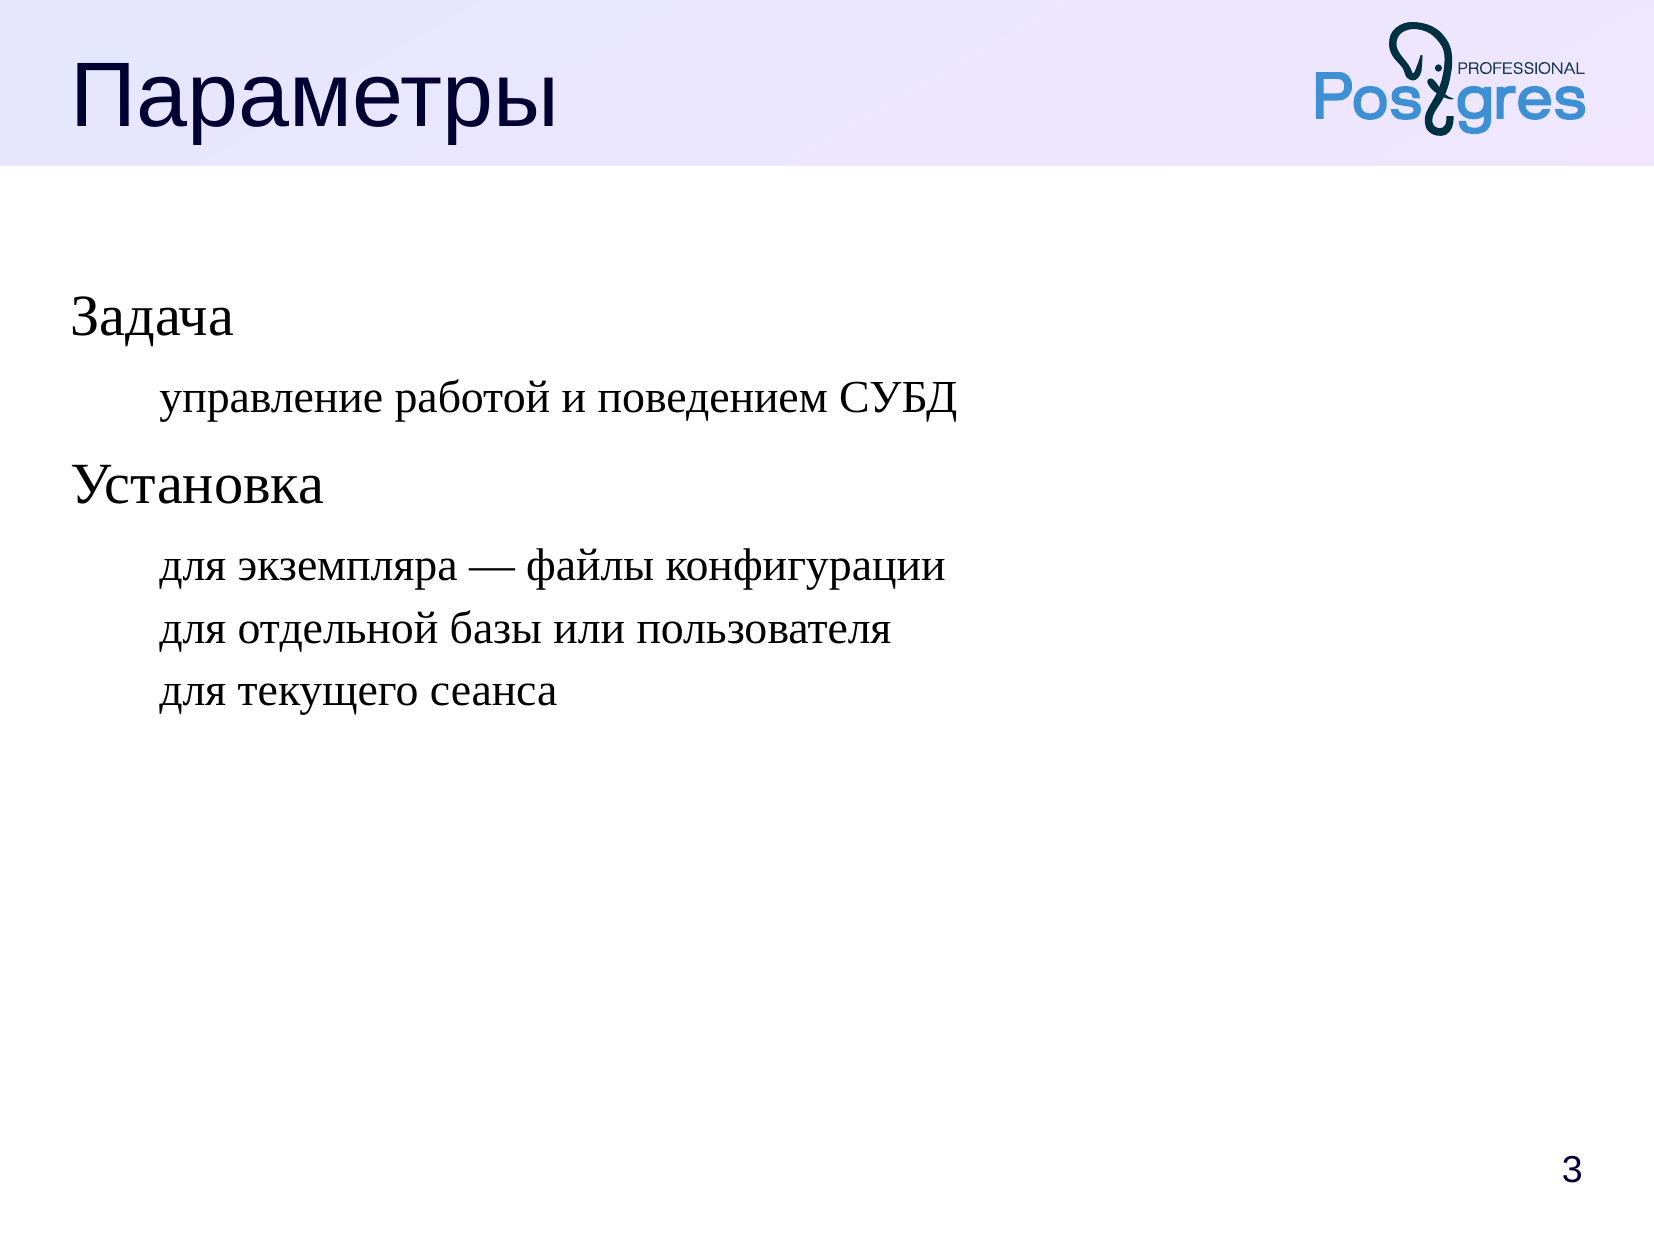

# Параметры
Задача
управление работой и поведением СУБД
Установка
для экземпляра — файлы конфигурации
для отдельной базы или пользователя
для текущего сеанса